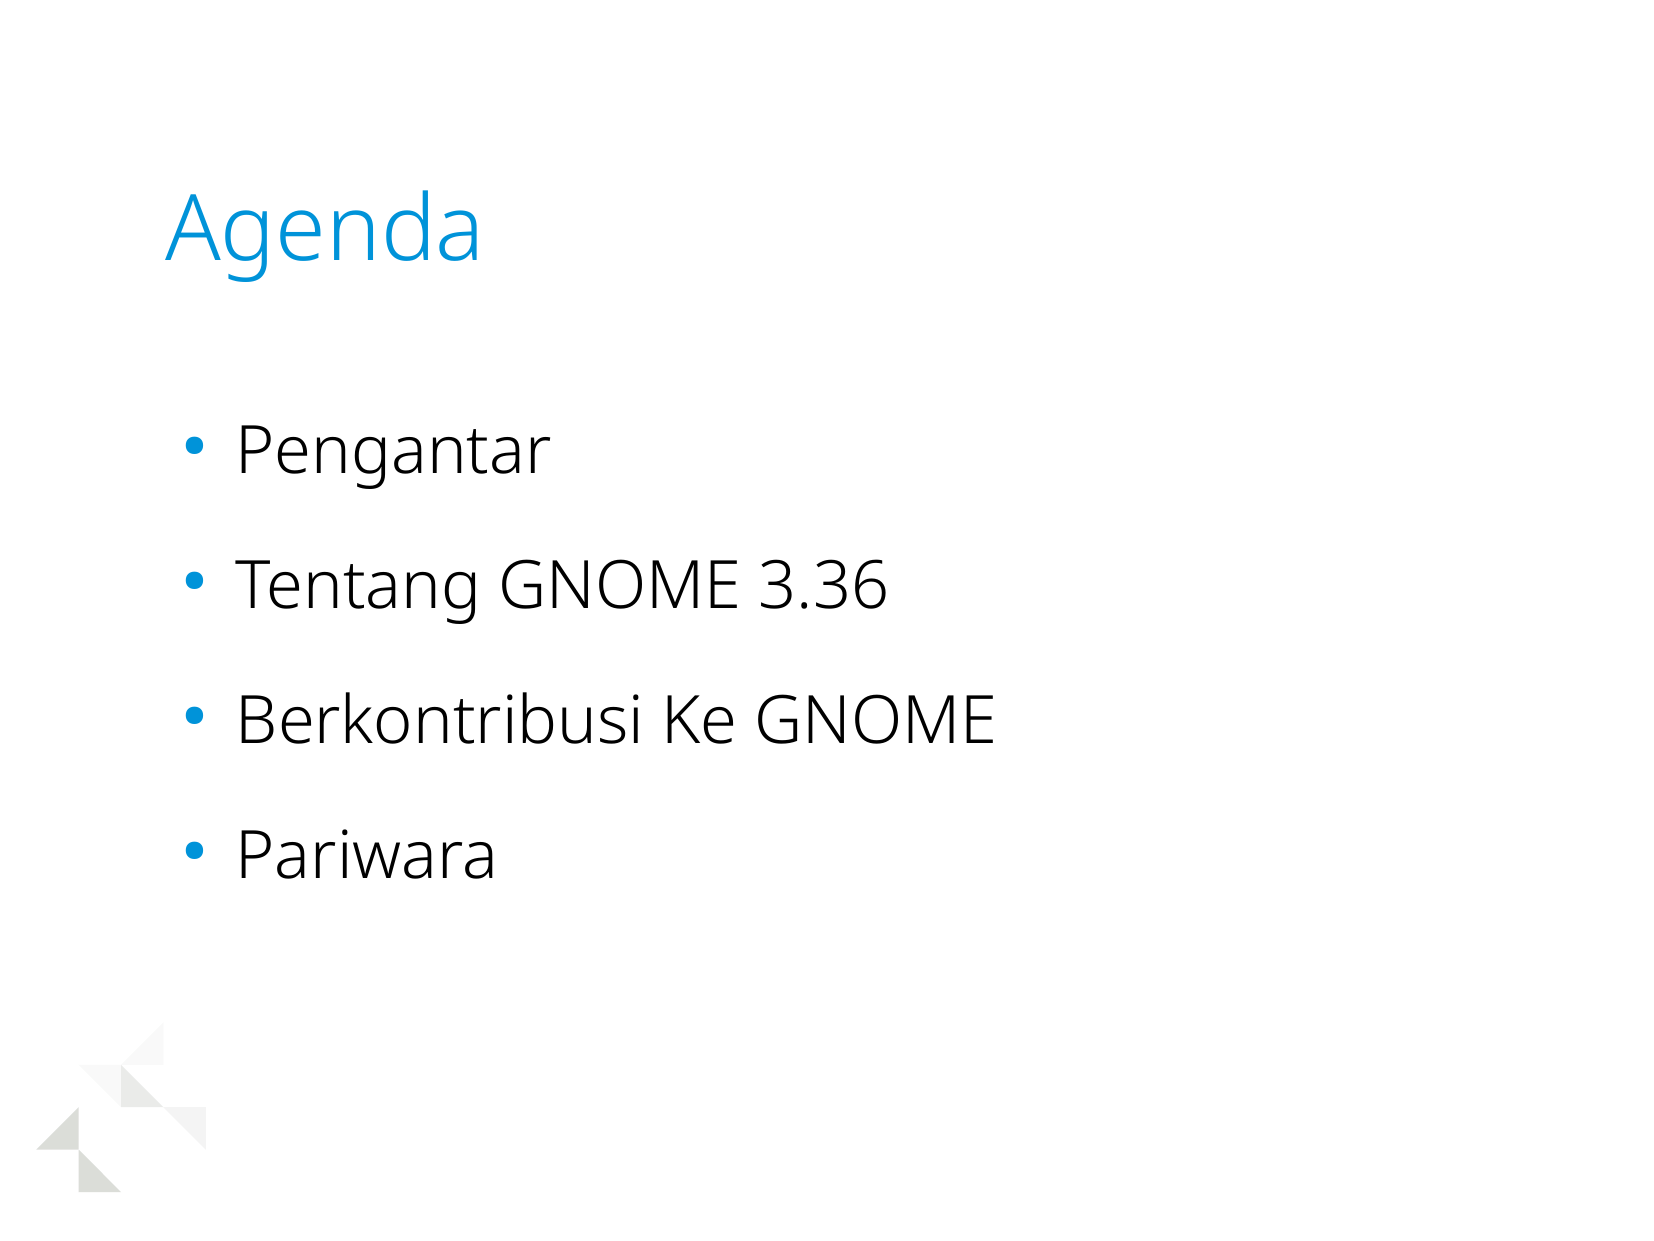

Agenda
# Pengantar
Tentang GNOME 3.36
Berkontribusi Ke GNOME
Pariwara